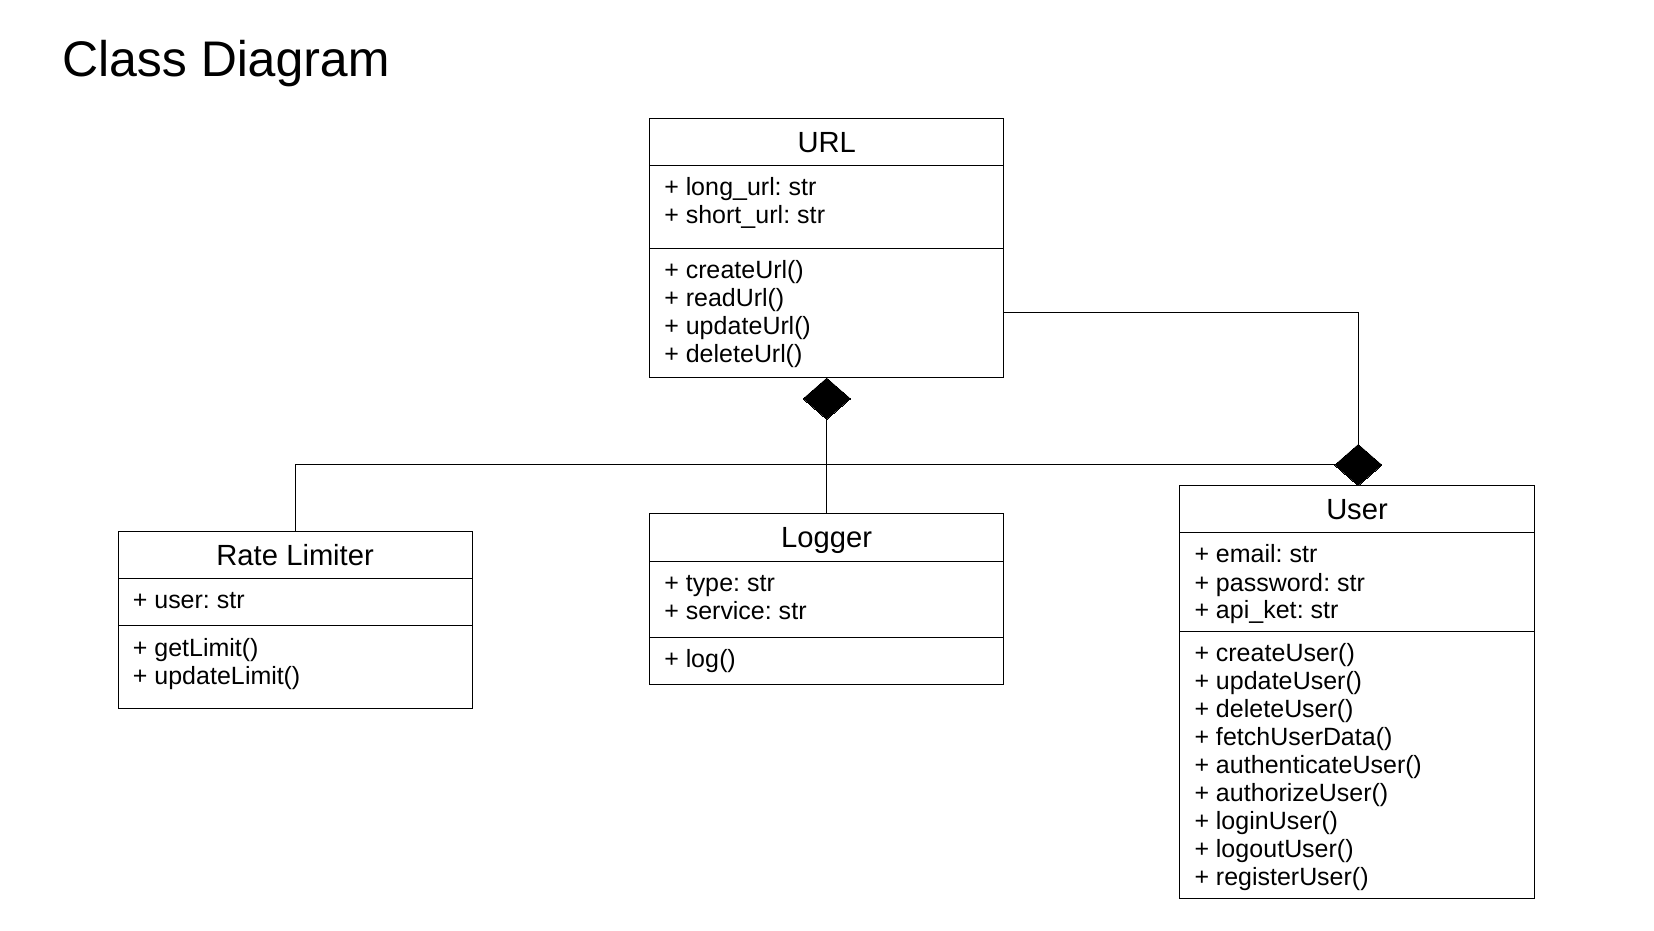

Class Diagram
URL
+ long_url: str
+ short_url: str
+ createUrl()
+ readUrl()
+ updateUrl()
+ deleteUrl()
User
Logger
Rate Limiter
+ email: str
+ password: str
+ api_ket: str
+ type: str
+ service: str
+ user: str
+ getLimit()
+ updateLimit()
+ createUser()
+ updateUser()
+ deleteUser()
+ fetchUserData()
+ authenticateUser()
+ authorizeUser()
+ loginUser()
+ logoutUser()
+ registerUser()
+ log()